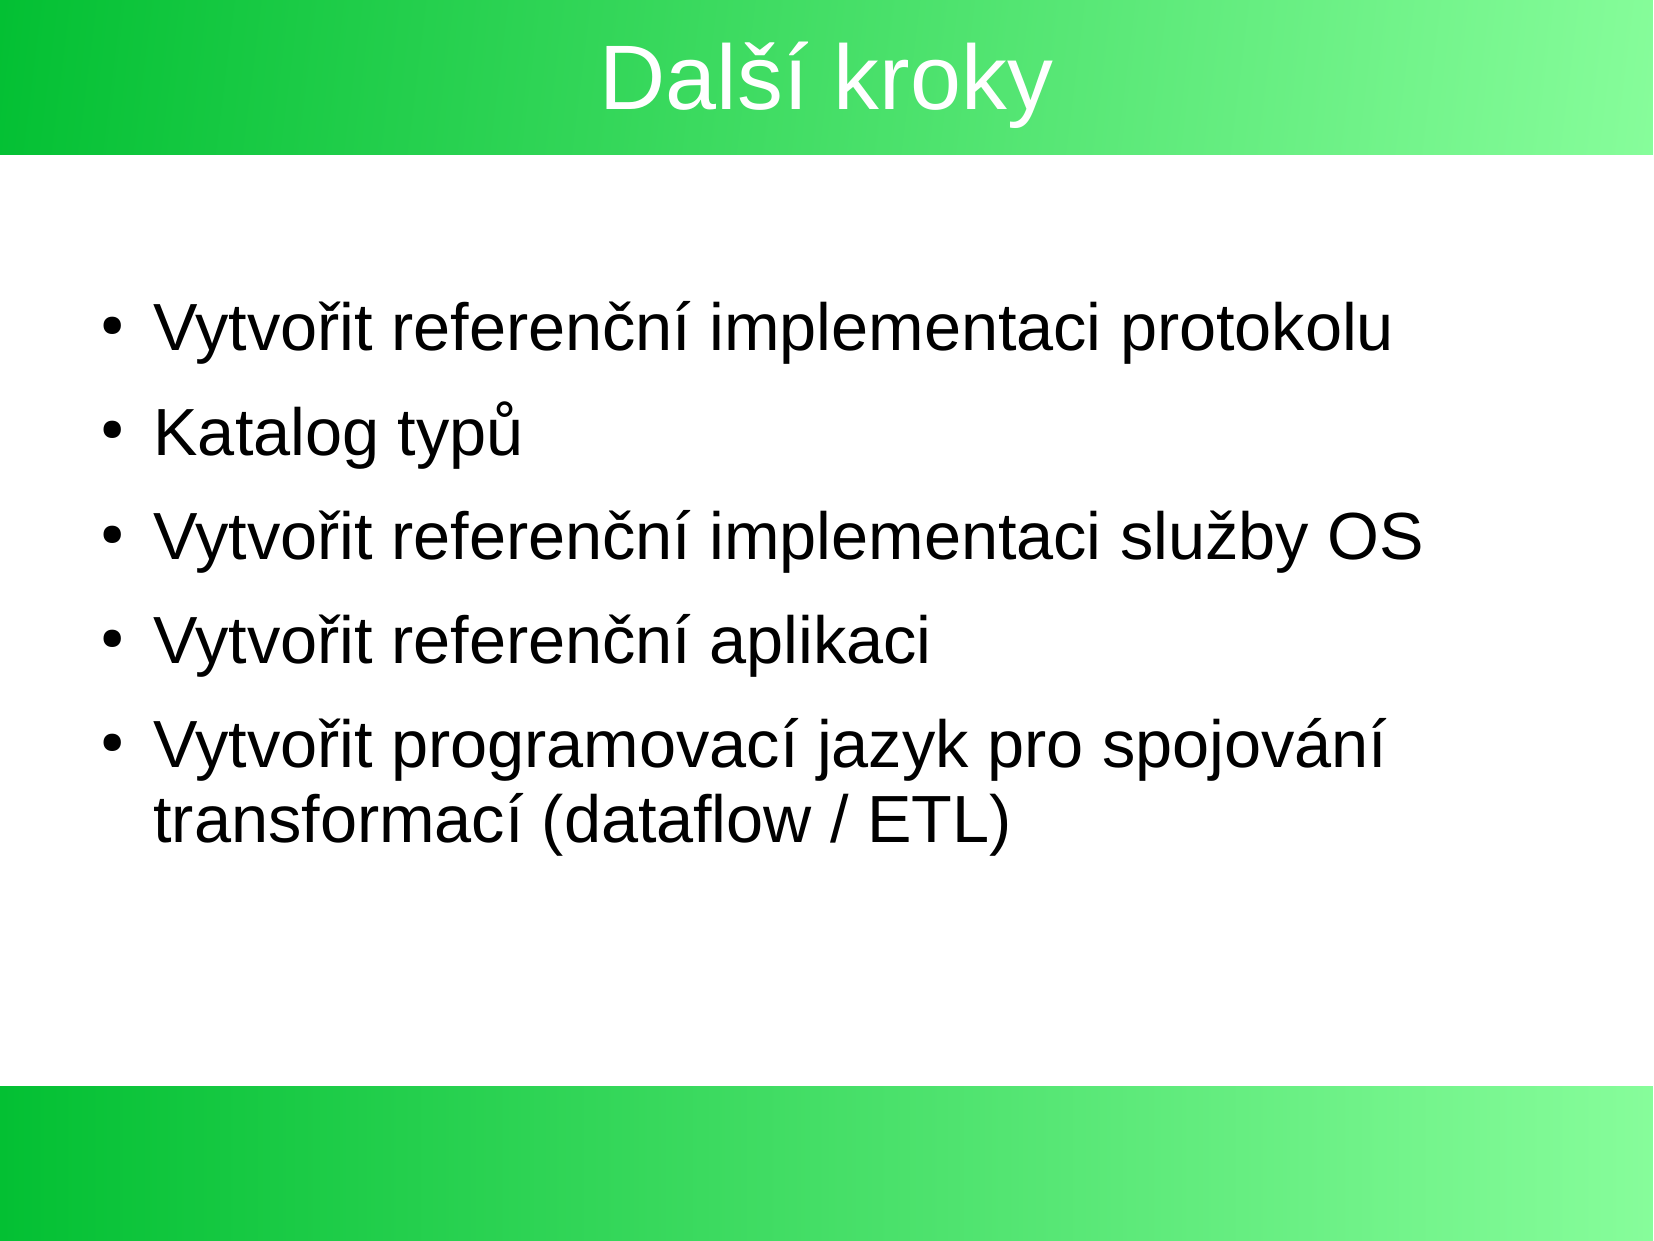

# Další kroky
Vytvořit referenční implementaci protokolu
Katalog typů
Vytvořit referenční implementaci služby OS
Vytvořit referenční aplikaci
Vytvořit programovací jazyk pro spojování transformací (dataflow / ETL)